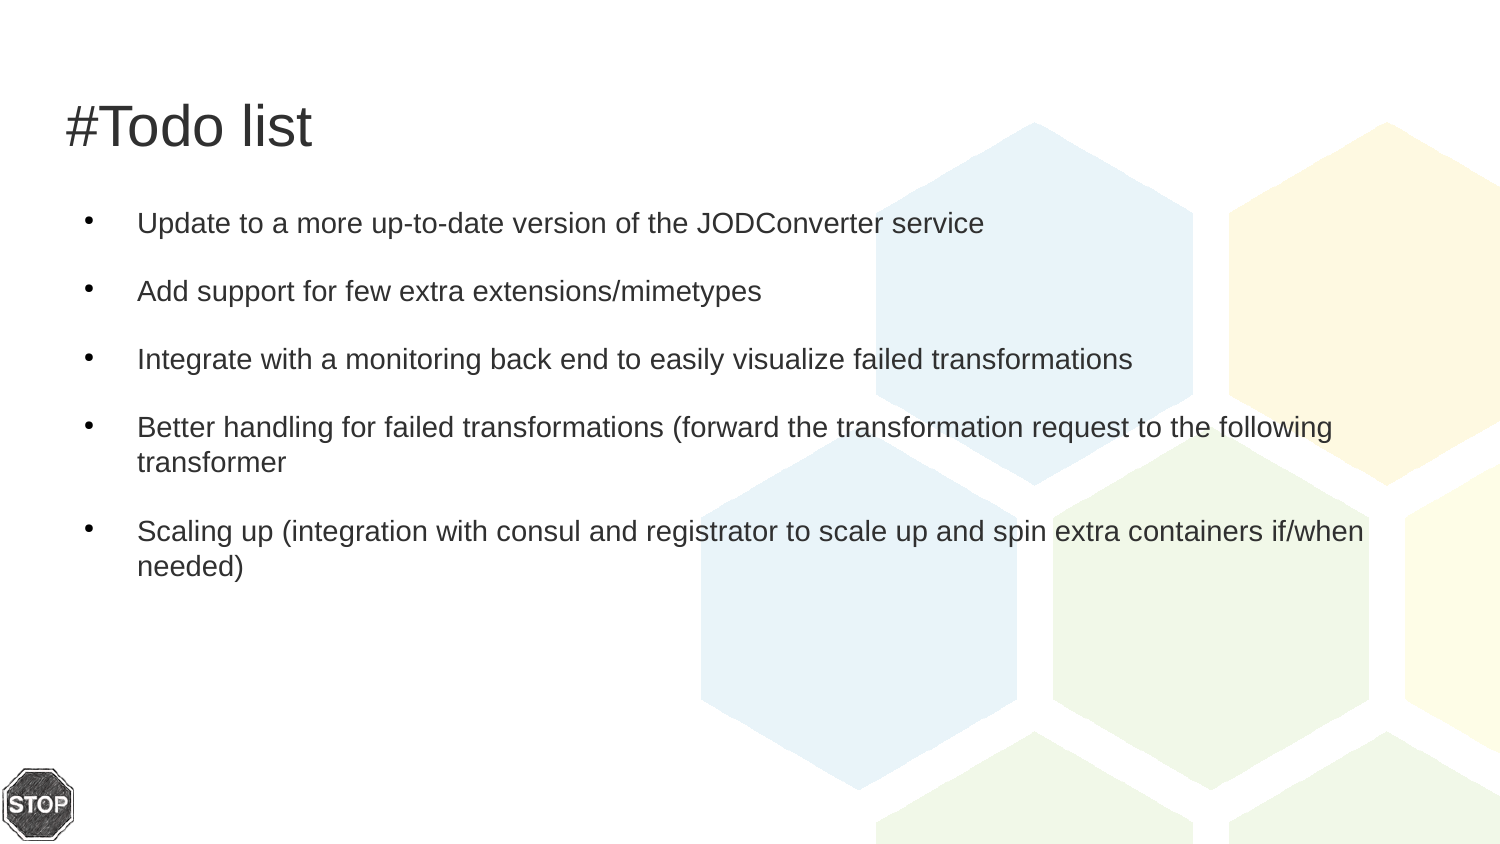

# #Todo list
Update to a more up-to-date version of the JODConverter service
Add support for few extra extensions/mimetypes
Integrate with a monitoring back end to easily visualize failed transformations
Better handling for failed transformations (forward the transformation request to the following transformer
Scaling up (integration with consul and registrator to scale up and spin extra containers if/when needed)